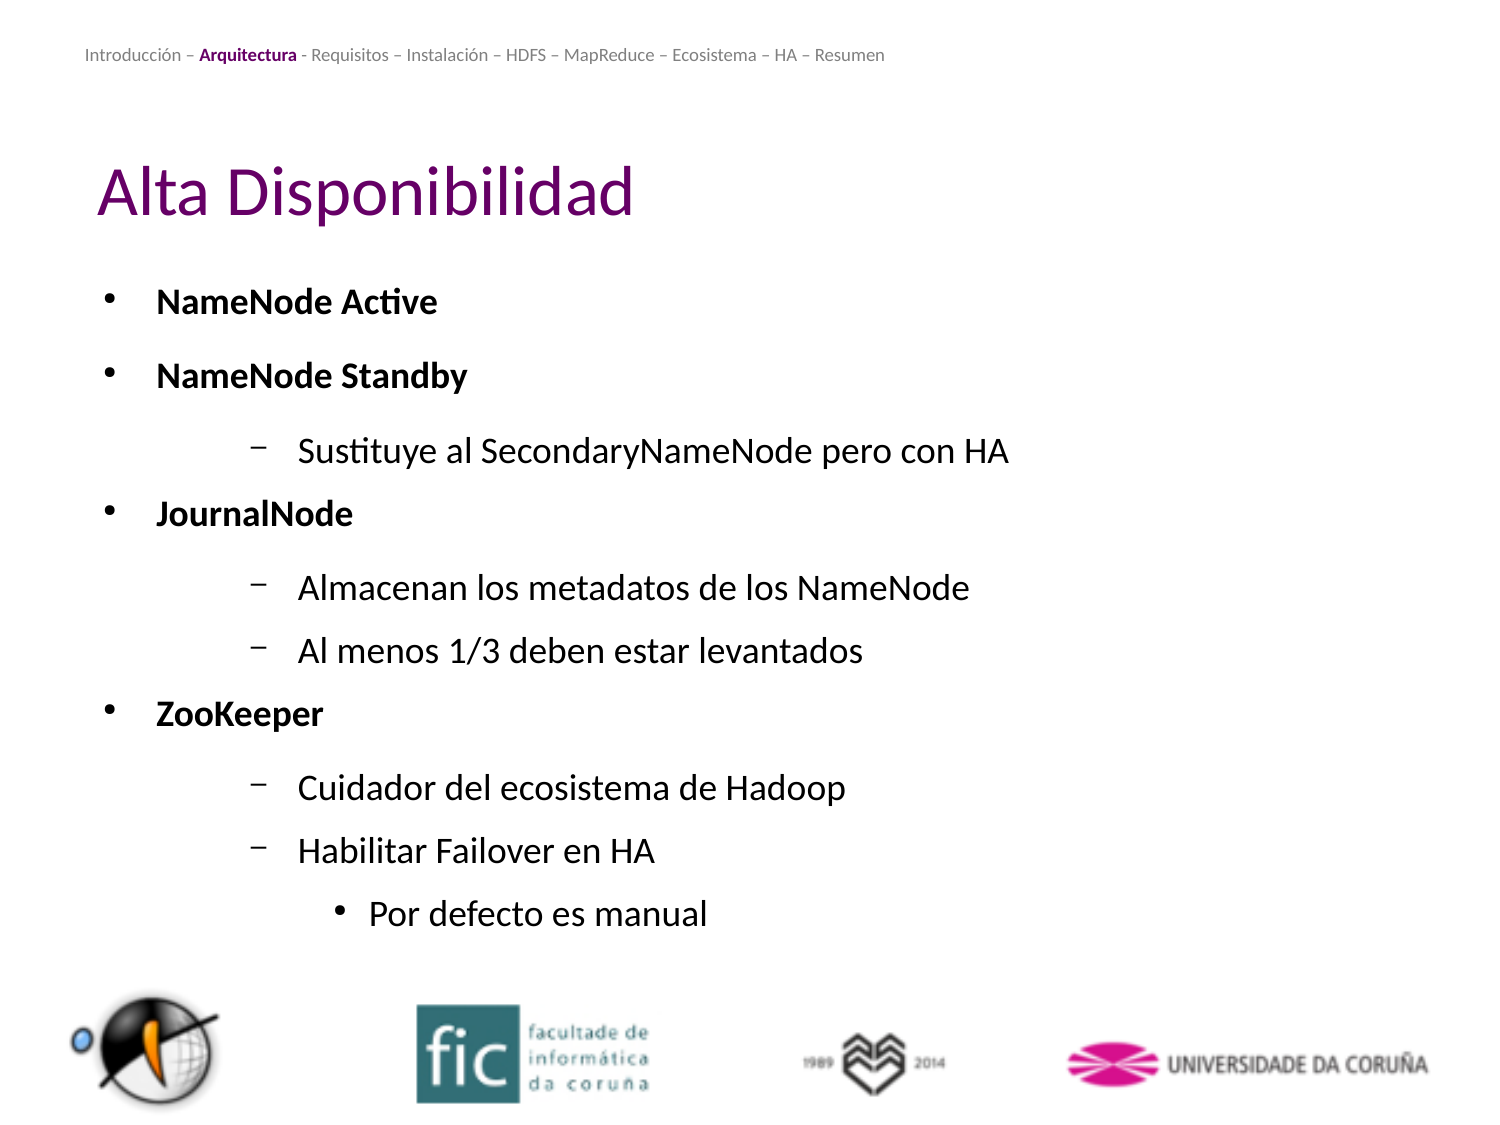

Introducción – Arquitectura - Requisitos – Instalación – HDFS – MapReduce – Ecosistema – HA – Resumen
# Alta Disponibilidad
NameNode Active
NameNode Standby
Sustituye al SecondaryNameNode pero con HA
JournalNode
Almacenan los metadatos de los NameNode
Al menos 1/3 deben estar levantados
ZooKeeper
Cuidador del ecosistema de Hadoop
Habilitar Failover en HA
Por defecto es manual